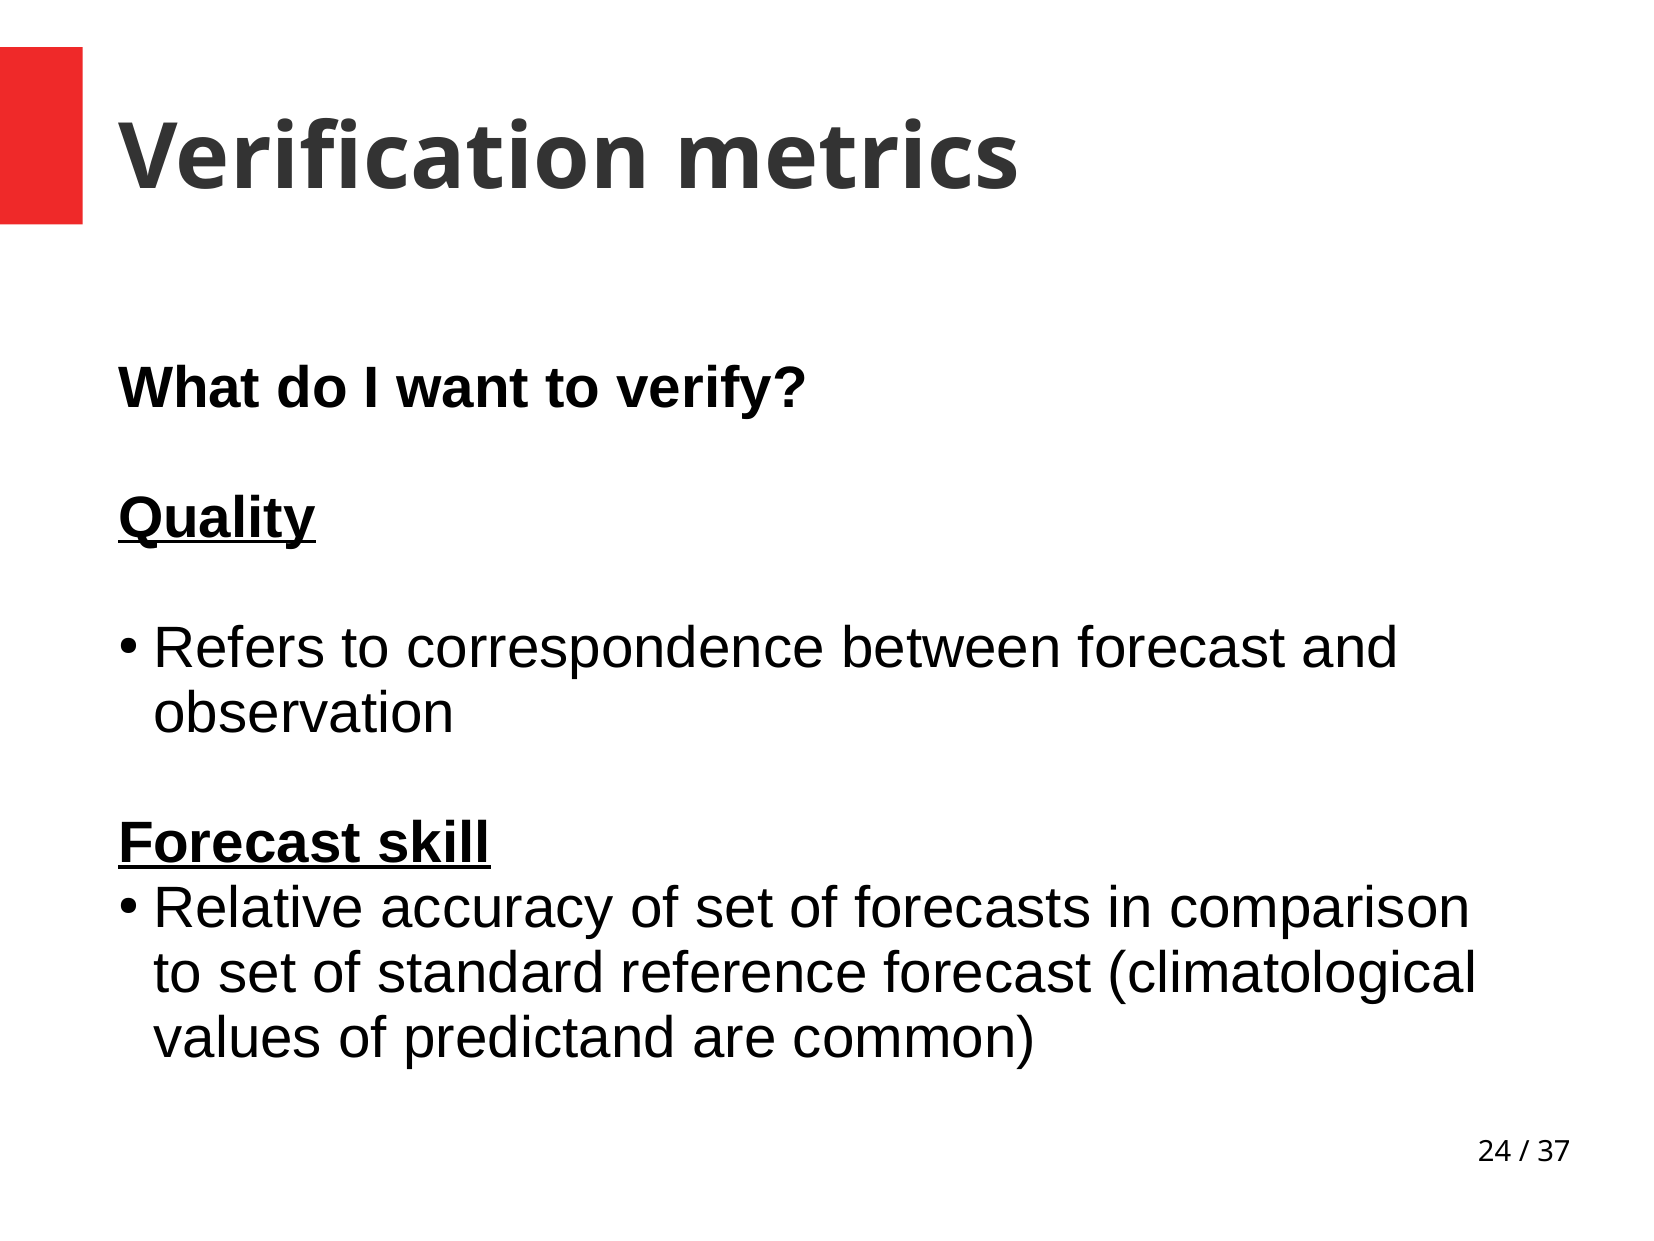

# Verification metrics
What do I want to verify?
Quality
Refers to correspondence between forecast and observation
Forecast skill
Relative accuracy of set of forecasts in comparison to set of standard reference forecast (climatological values of predictand are common)
24